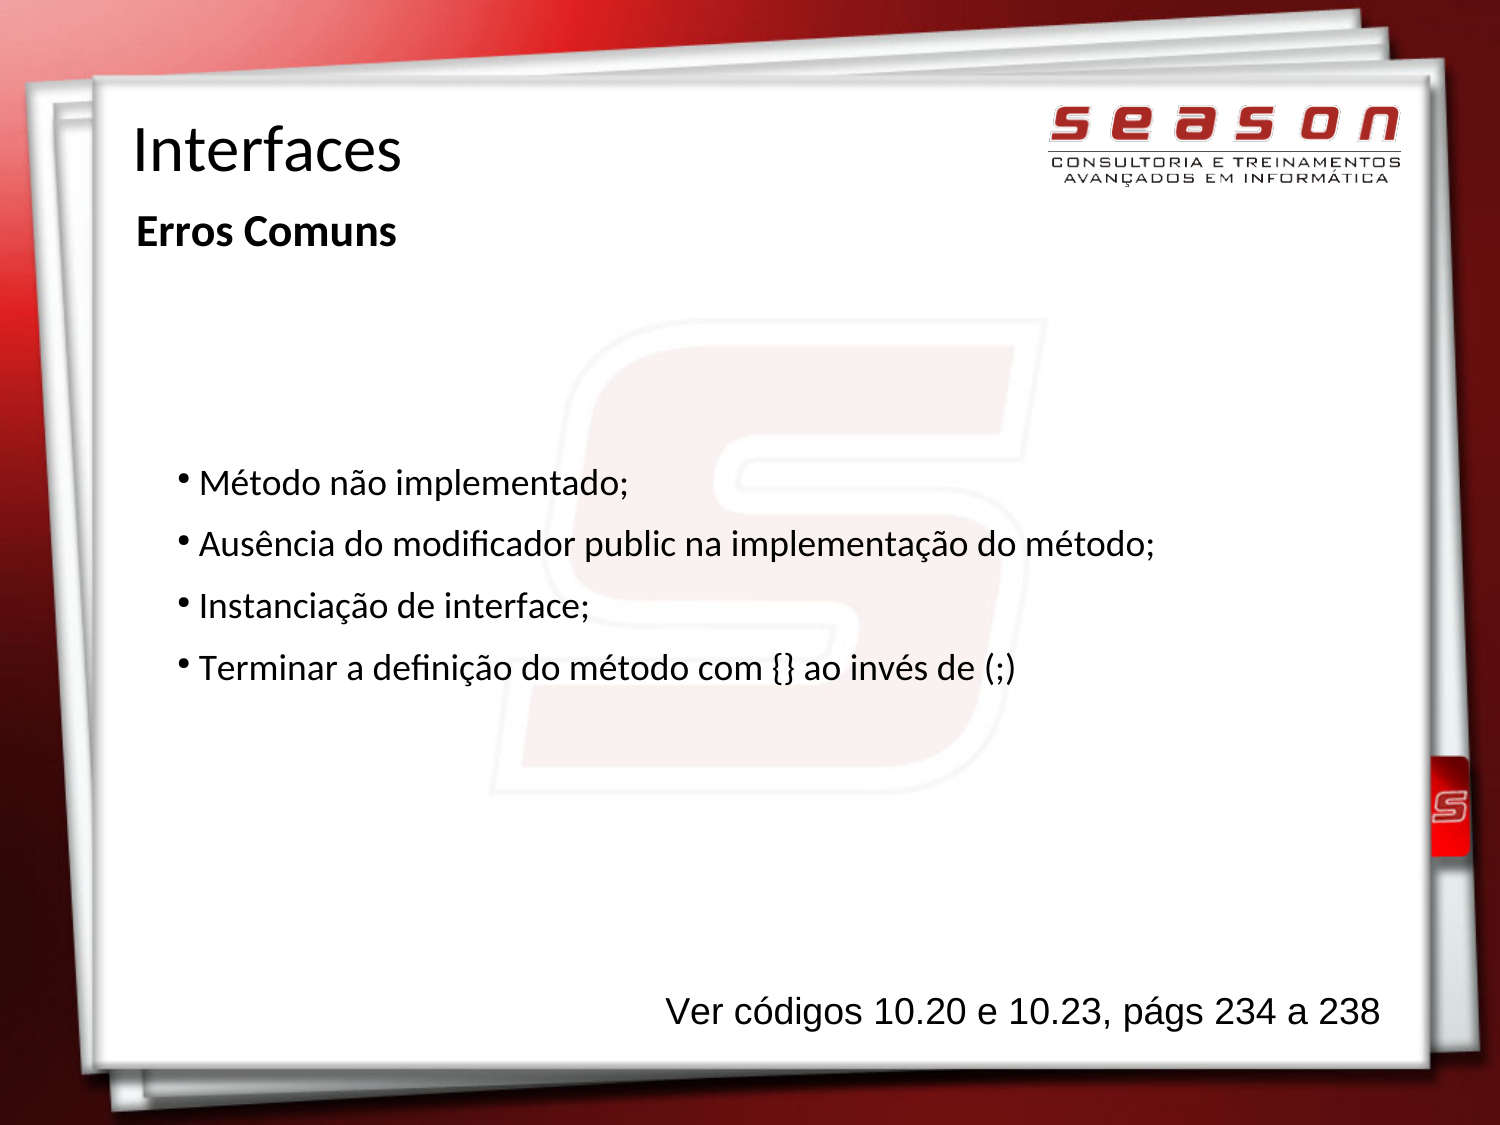

# Interfaces
Erros Comuns
 Método não implementado;
 Ausência do modificador public na implementação do método;
 Instanciação de interface;
 Terminar a definição do método com {} ao invés de (;)
Ver códigos 10.20 e 10.23, págs 234 a 238